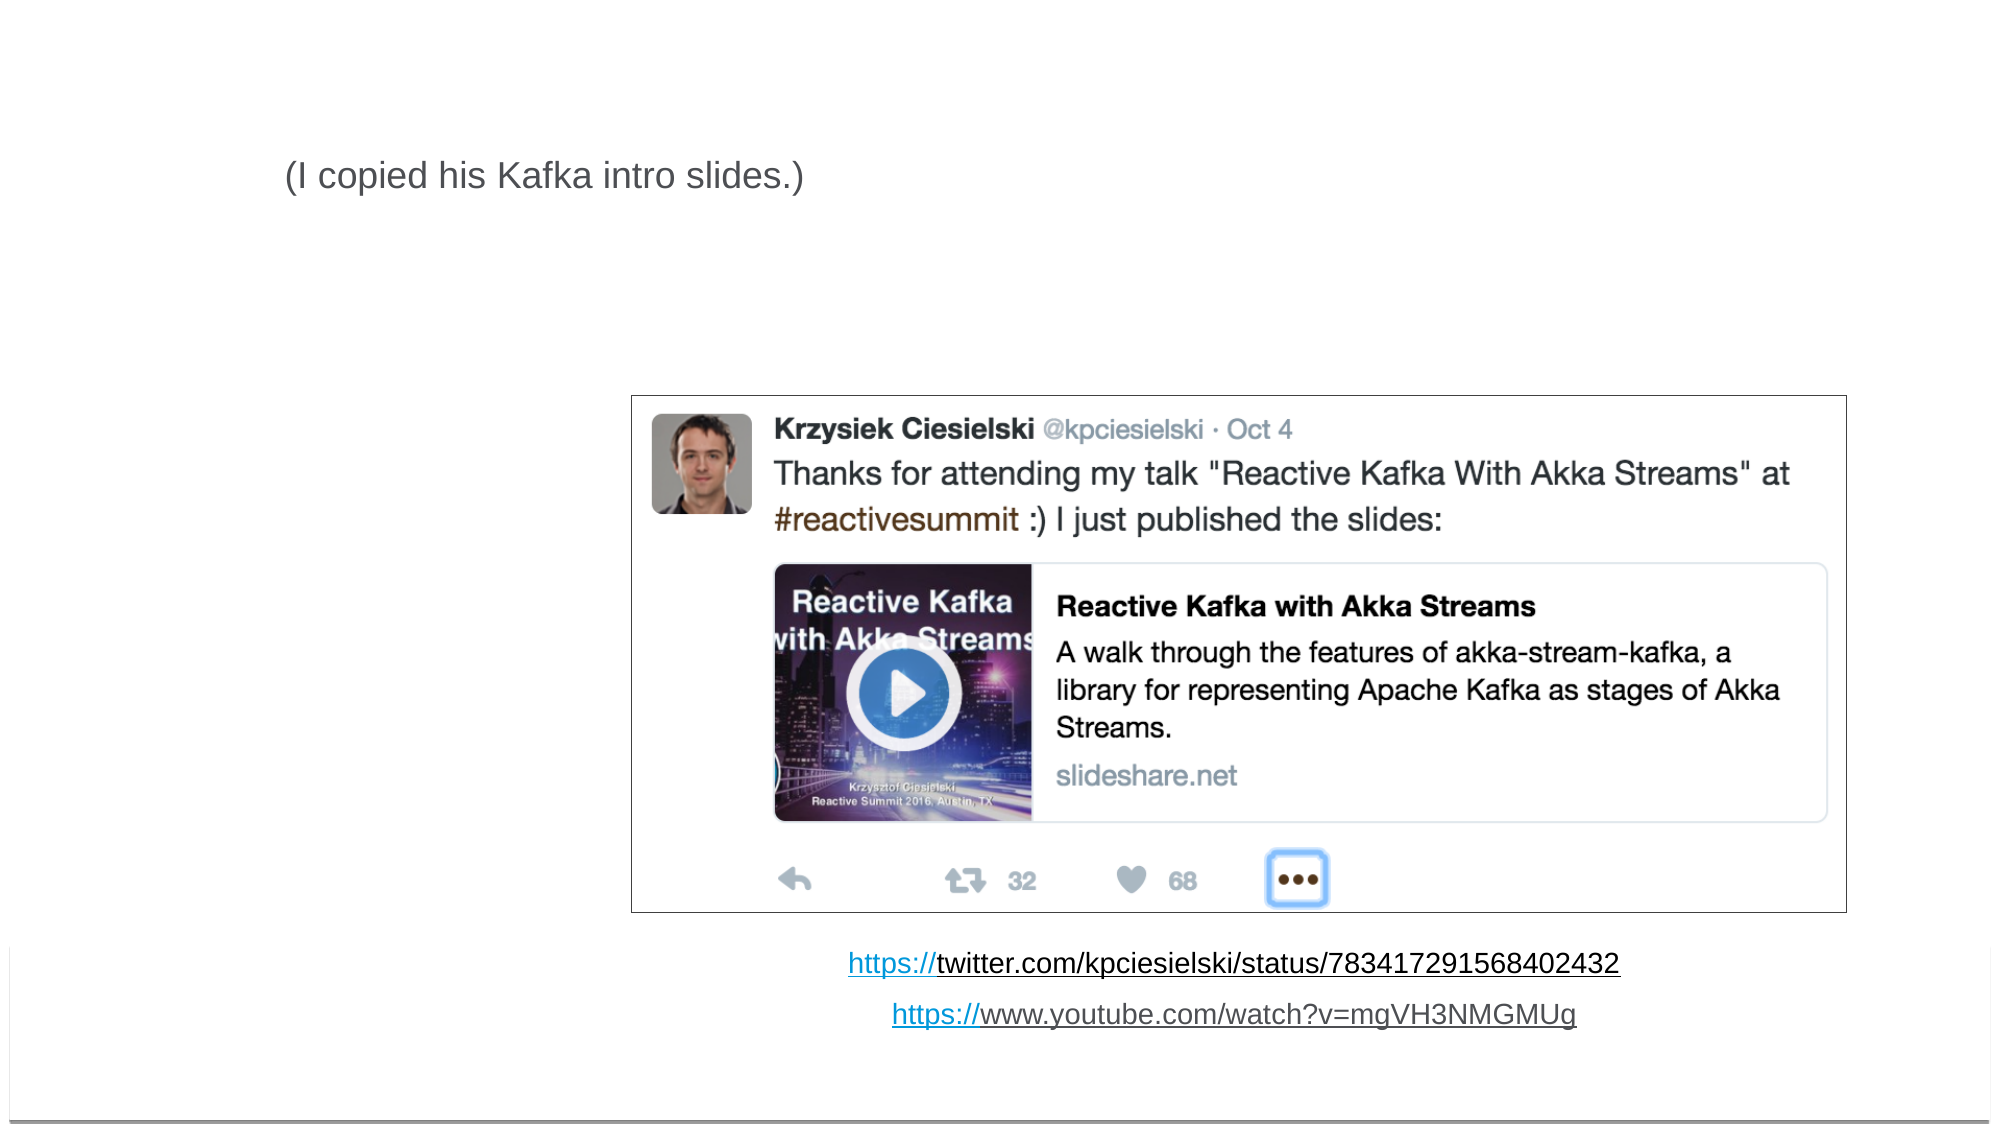

(I copied his Kafka intro slides.)
https://twitter.com/kpciesielski/status/783417291568402432
https://www.youtube.com/watch?v=mgVH3NMGMUg